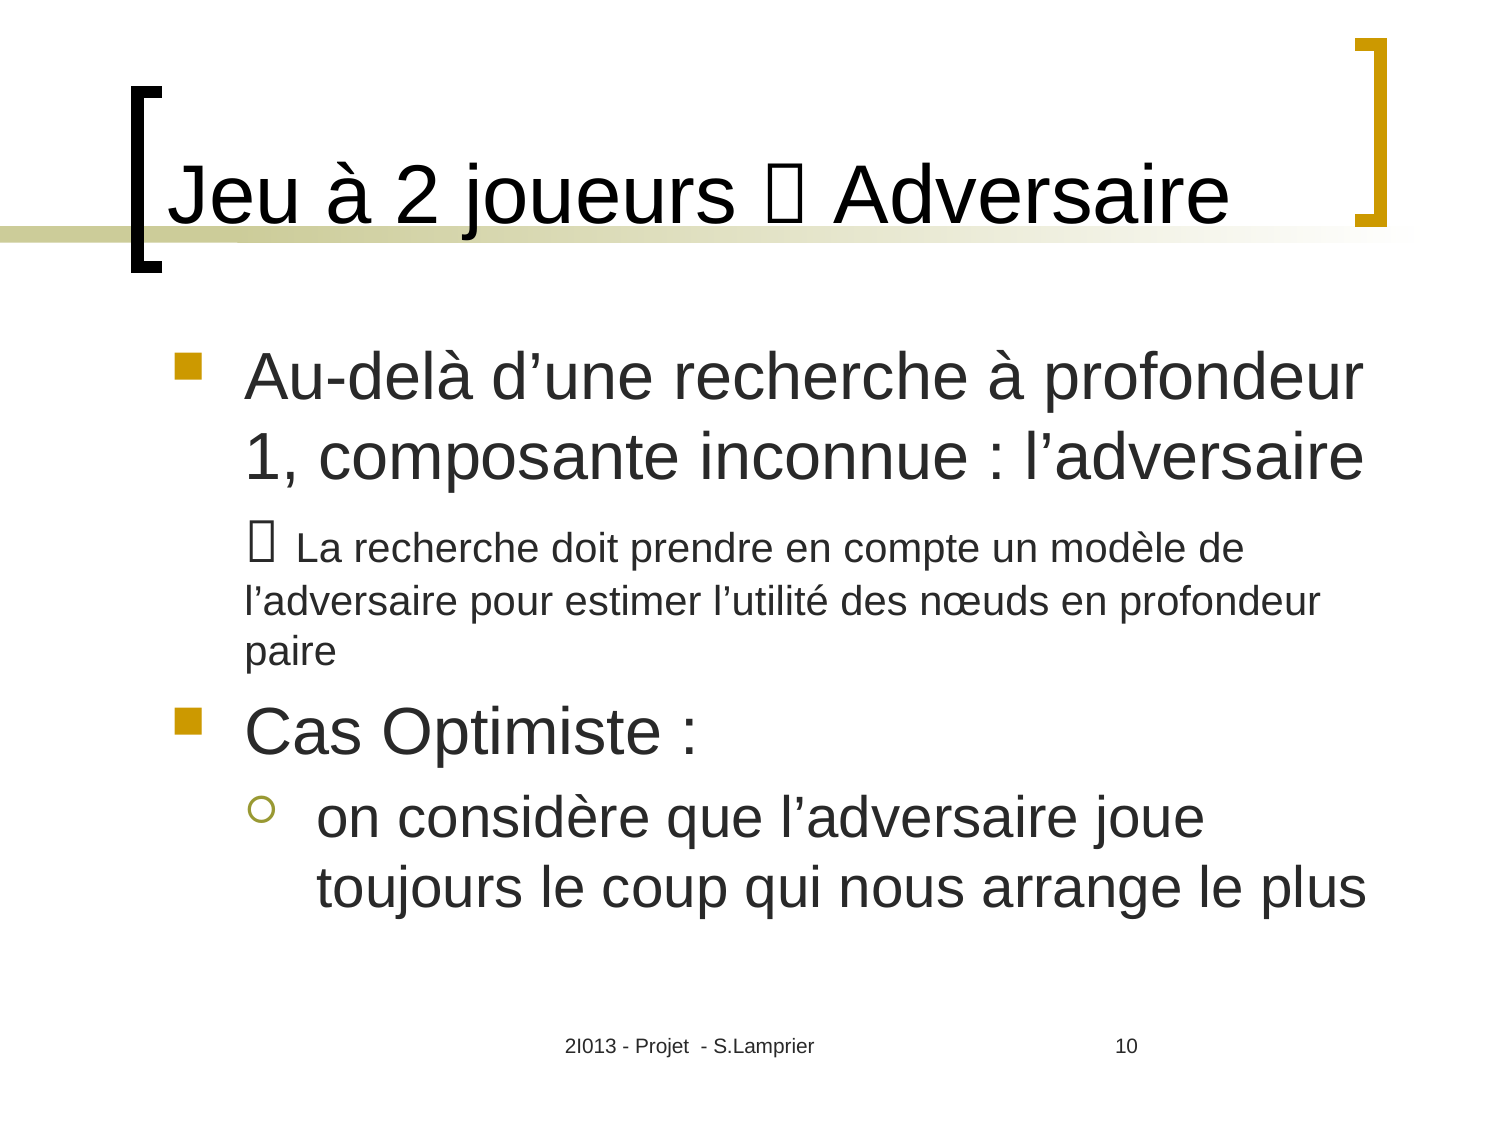

# Jeu à 2 joueurs  Adversaire
Au-delà d’une recherche à profondeur 1, composante inconnue : l’adversaire
 La recherche doit prendre en compte un modèle de l’adversaire pour estimer l’utilité des nœuds en profondeur paire
Cas Optimiste :
on considère que l’adversaire joue toujours le coup qui nous arrange le plus
2I013 - Projet - S.Lamprier